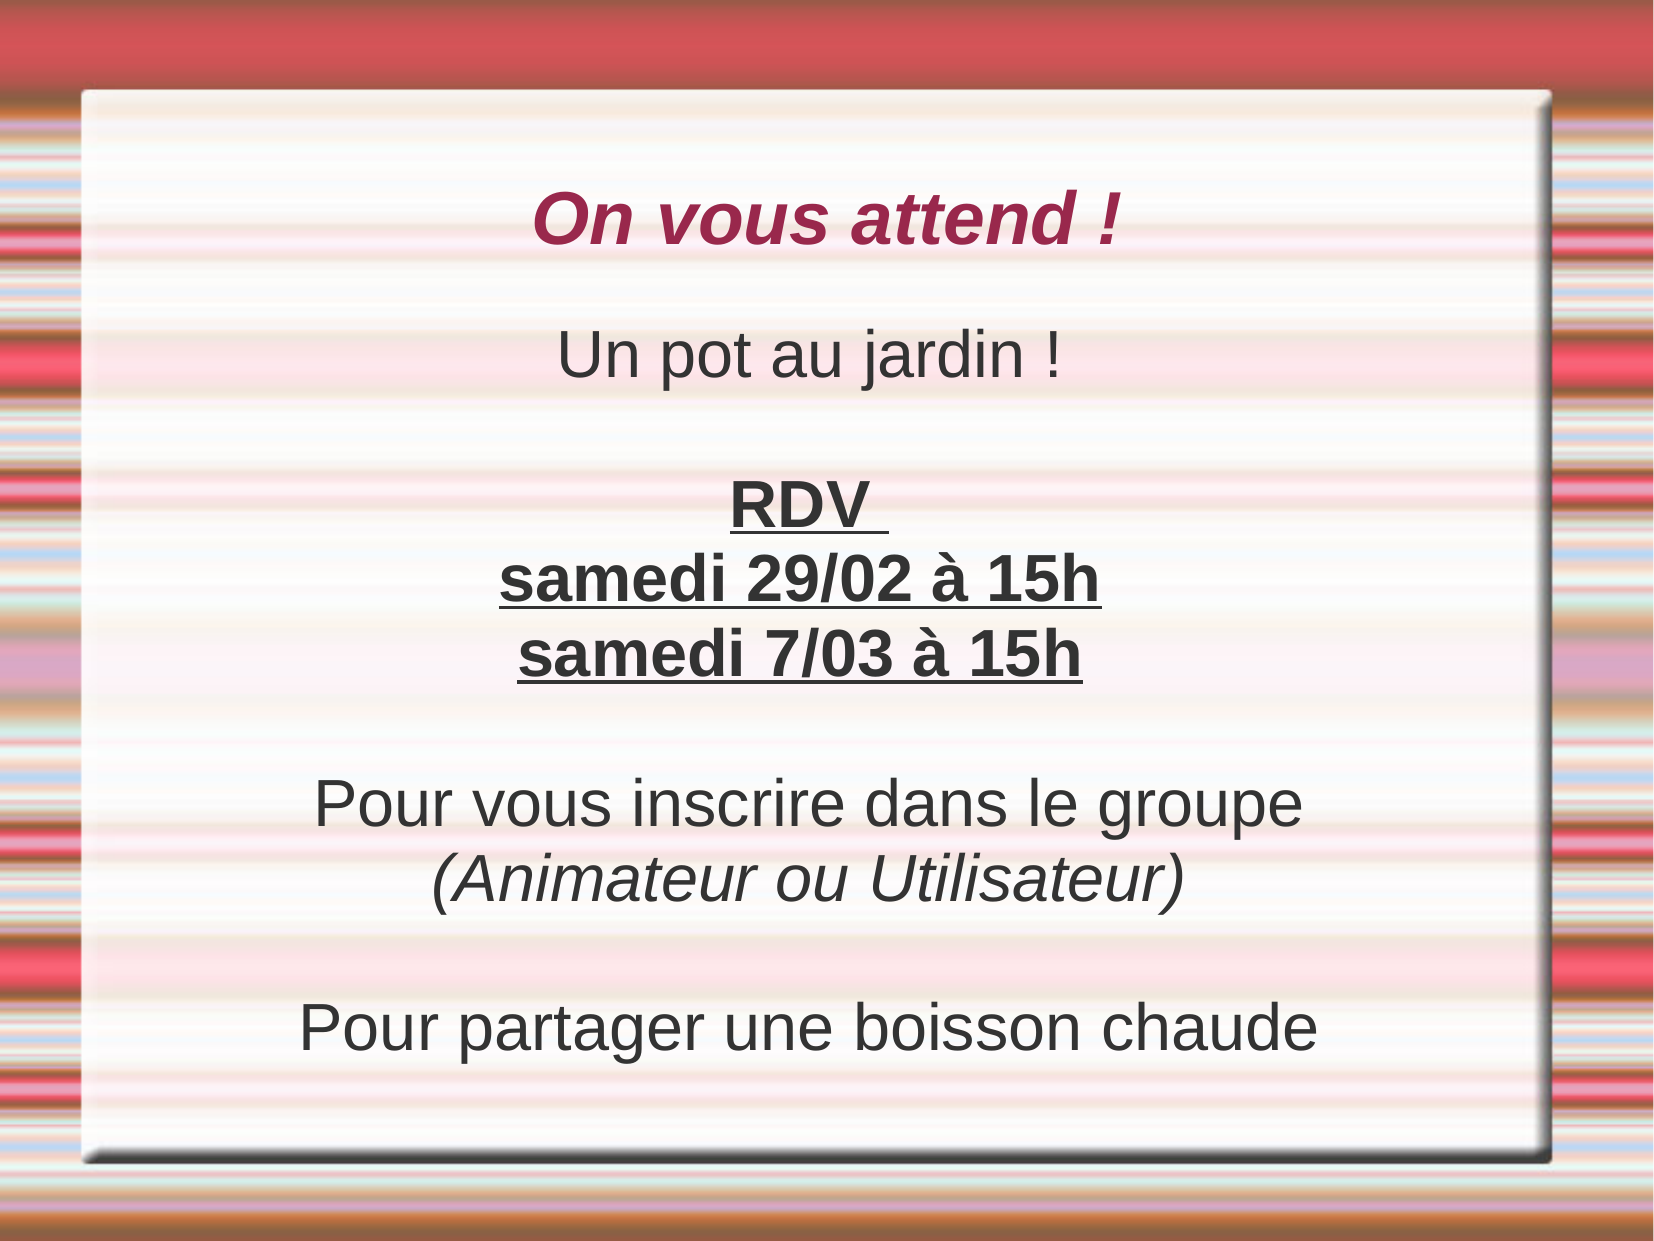

# On vous attend !
Un pot au jardin !
RDV
samedi 29/02 à 15h
samedi 7/03 à 15h
Pour vous inscrire dans le groupe
(Animateur ou Utilisateur)
Pour partager une boisson chaude